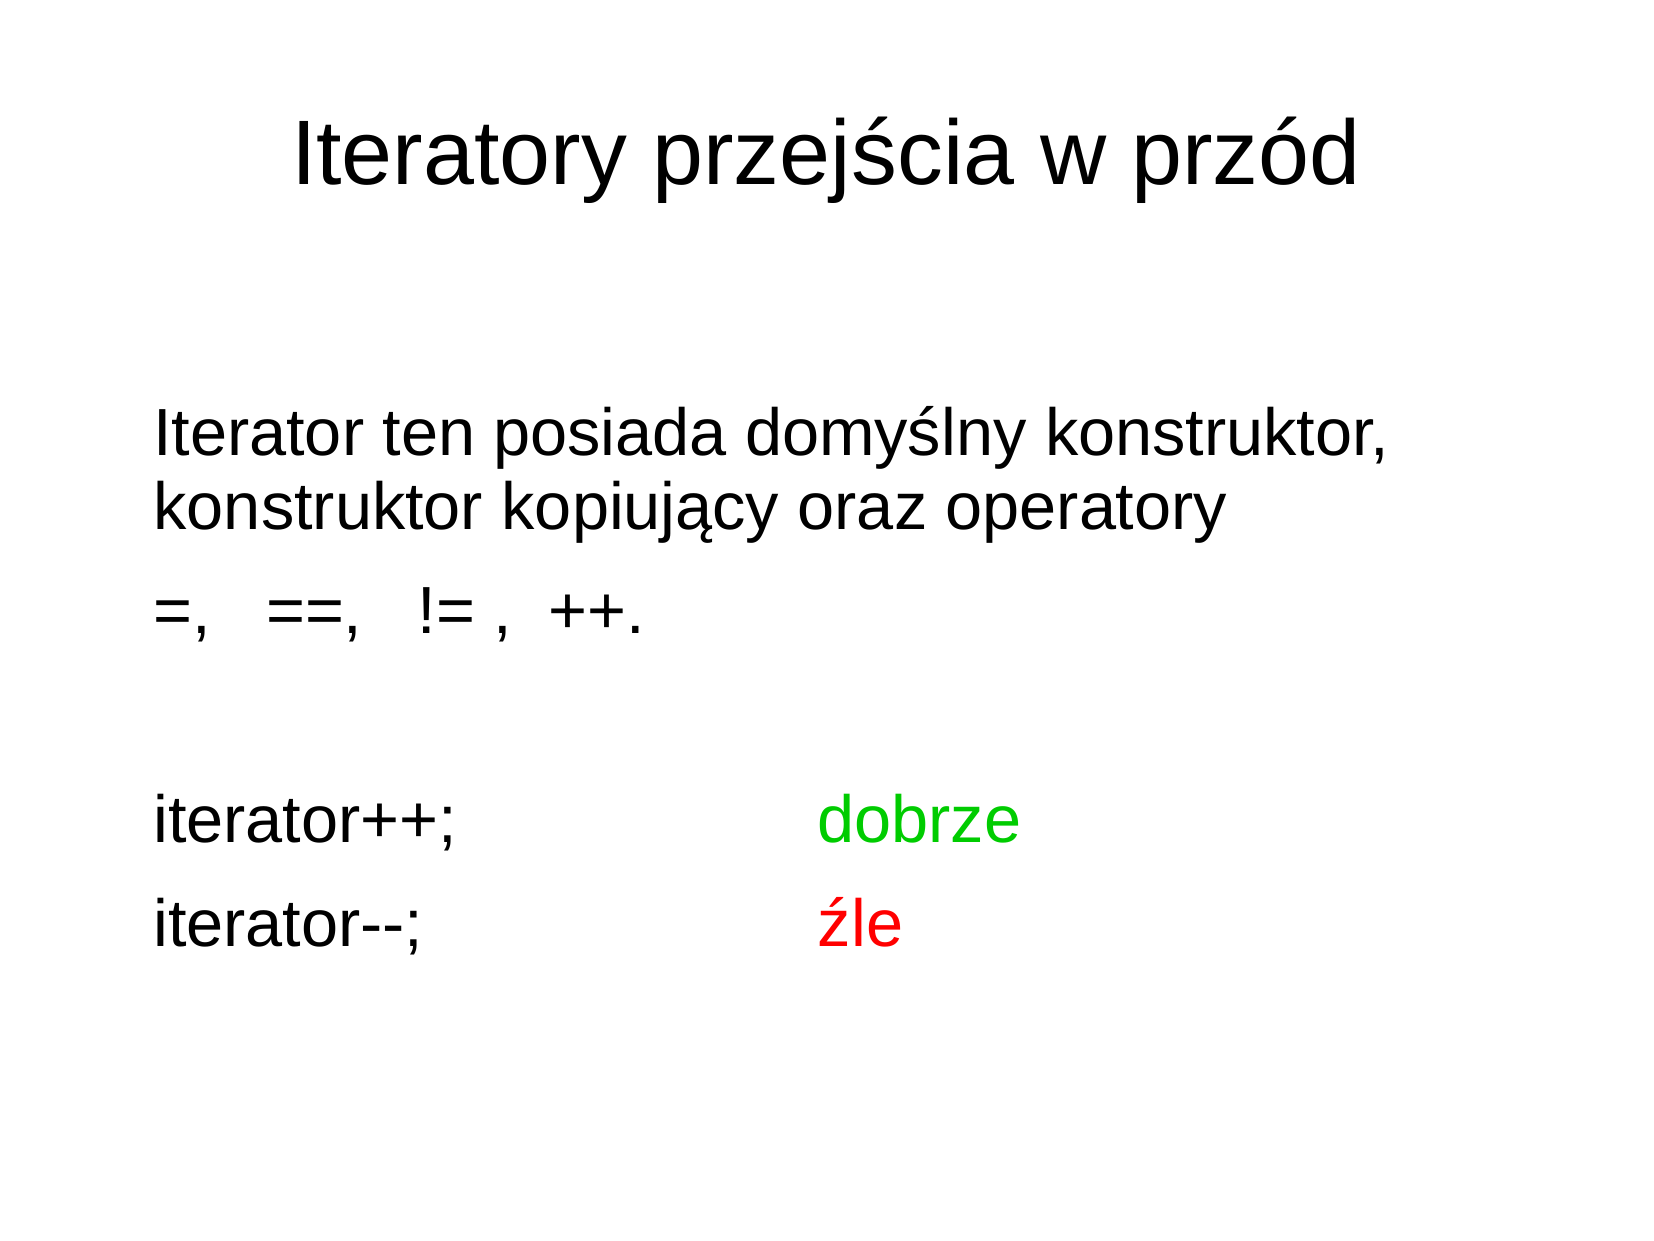

# Iteratory przejścia w przód
Iterator ten posiada domyślny konstruktor, konstruktor kopiujący oraz operatory
=, ==, != , ++.
iterator++;					dobrze
iterator--;						źle